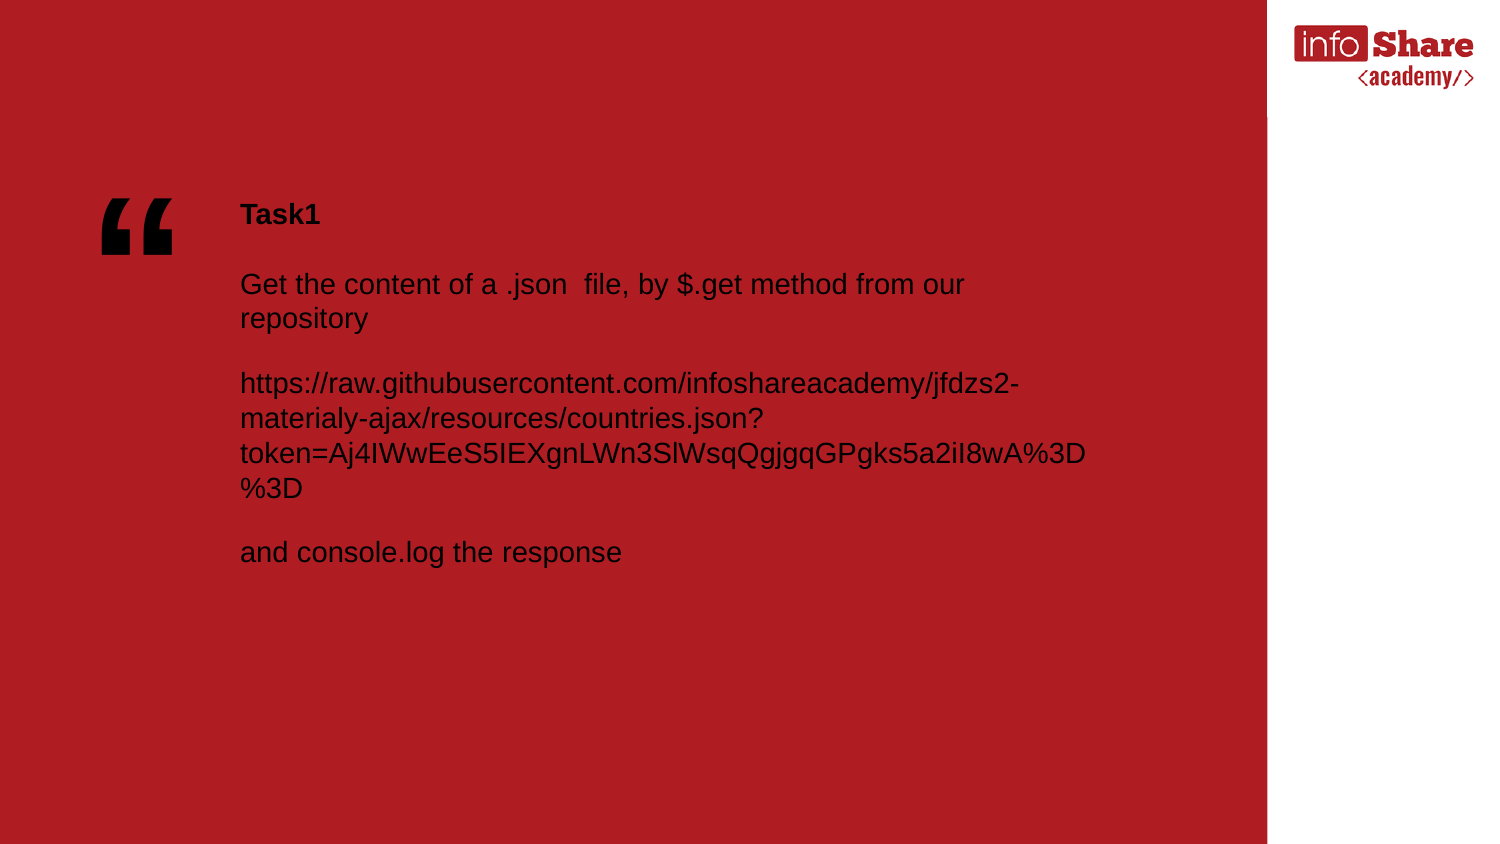

# Task1
Get the content of a .json file, by $.get method from our repository
https://raw.githubusercontent.com/infoshareacademy/jfdzs2-materialy-ajax/resources/countries.json?token=Aj4IWwEeS5IEXgnLWn3SlWsqQgjgqGPgks5a2iI8wA%3D%3D
and console.log the response